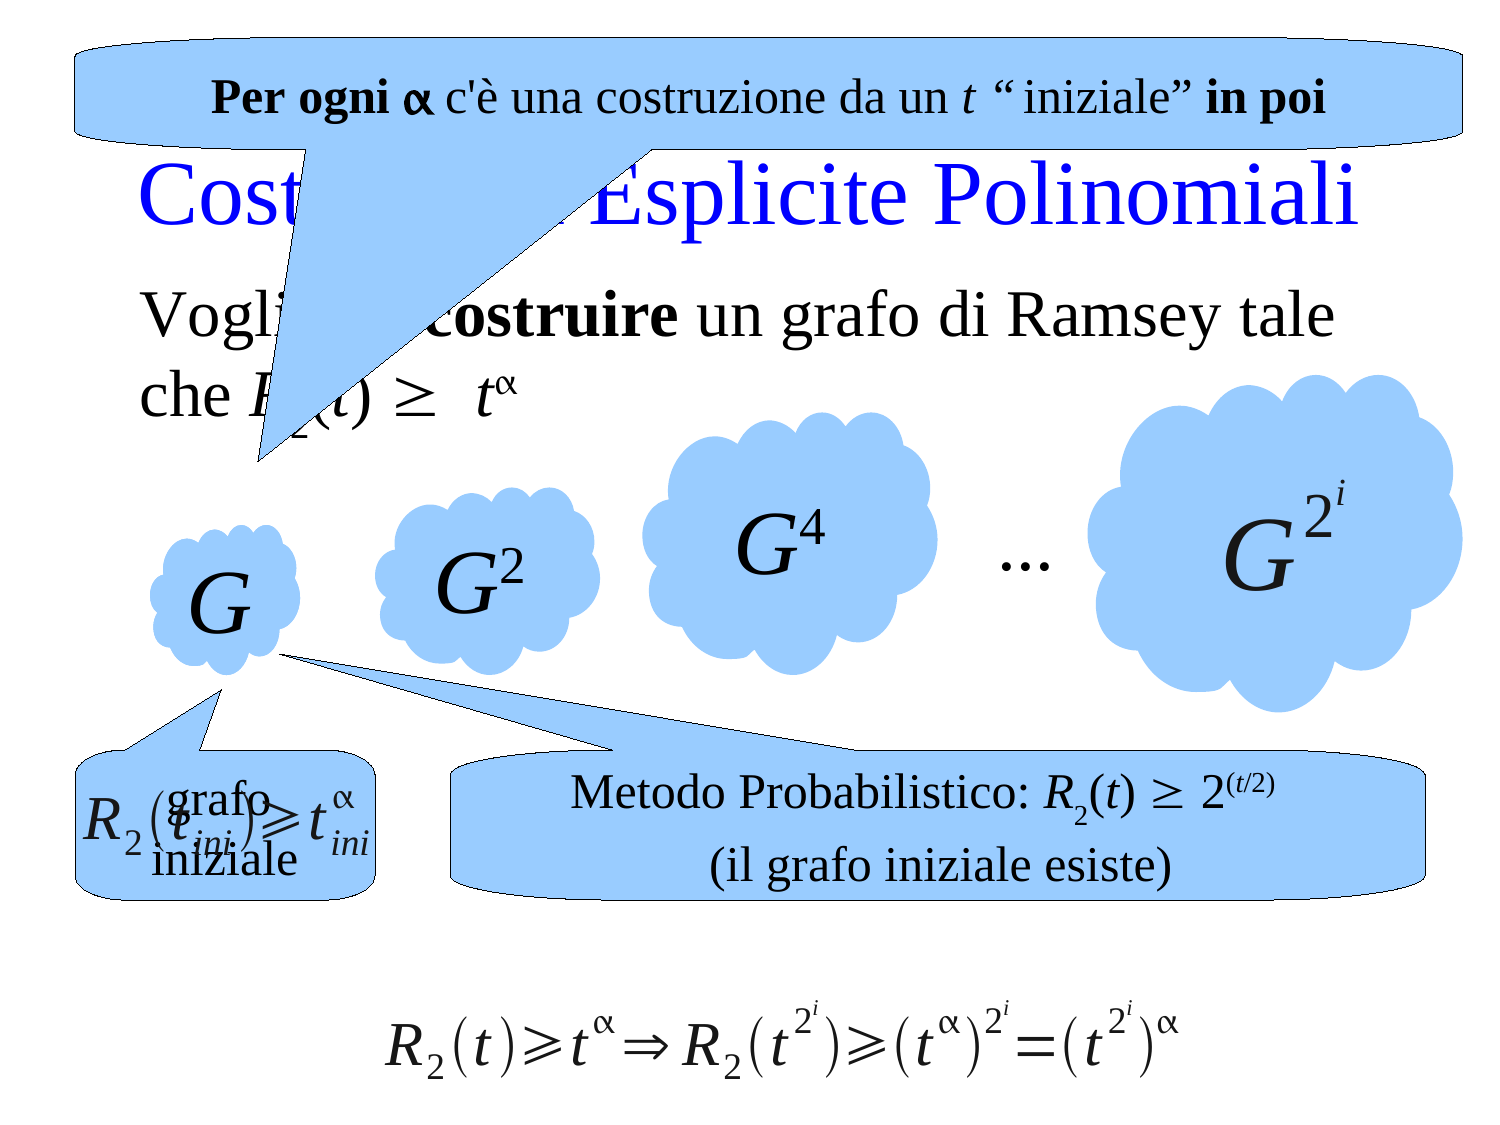

Per ogni  c'è una costruzione da un t “ iniziale” in poi
# Costruzioni Esplicite Polinomiali
Vogliamo costruire un grafo di Ramsey tale che R2(t) ≥ t
G4
G2
...
G
G
grafo
iniziale
Metodo Probabilistico: R2(t) ≥ 2(t/2)
 (il grafo iniziale esiste)